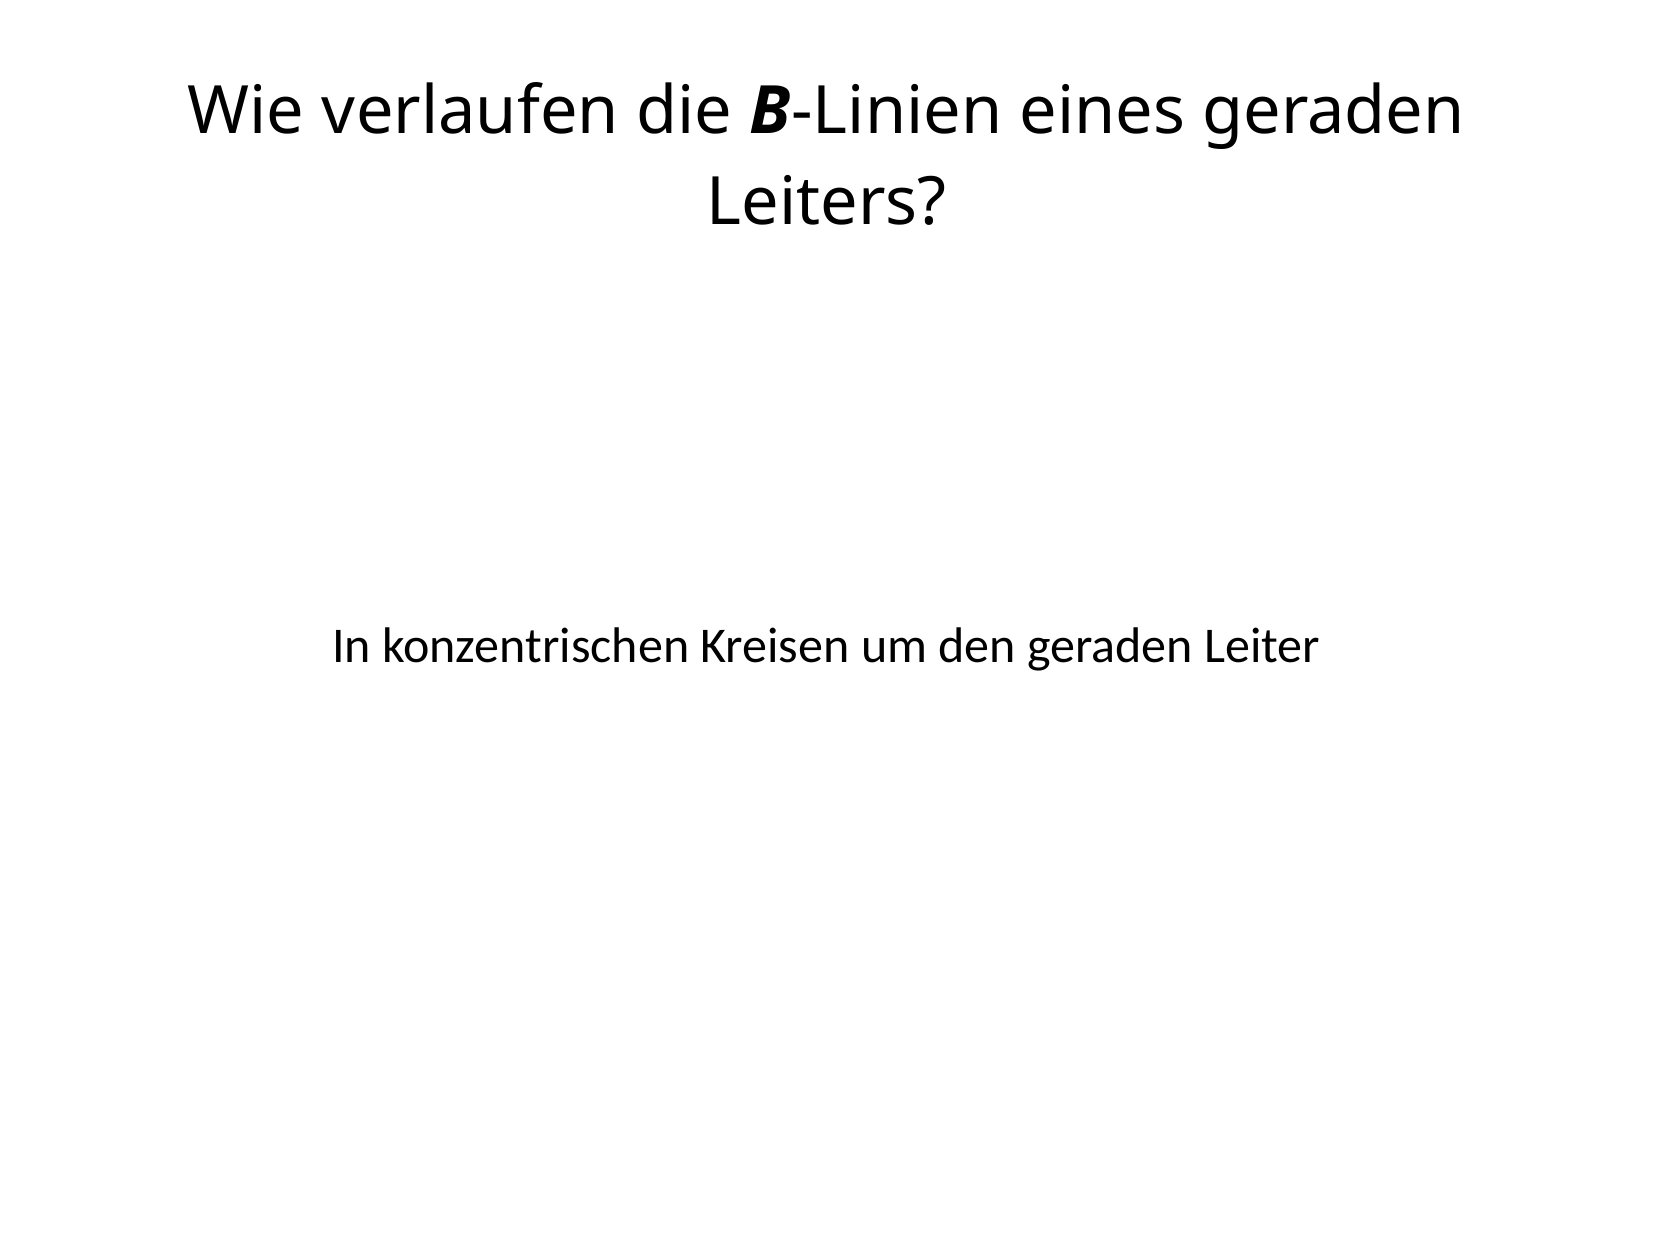

# Wie verlaufen die B-Linien eines geraden Leiters?
In konzentrischen Kreisen um den geraden Leiter